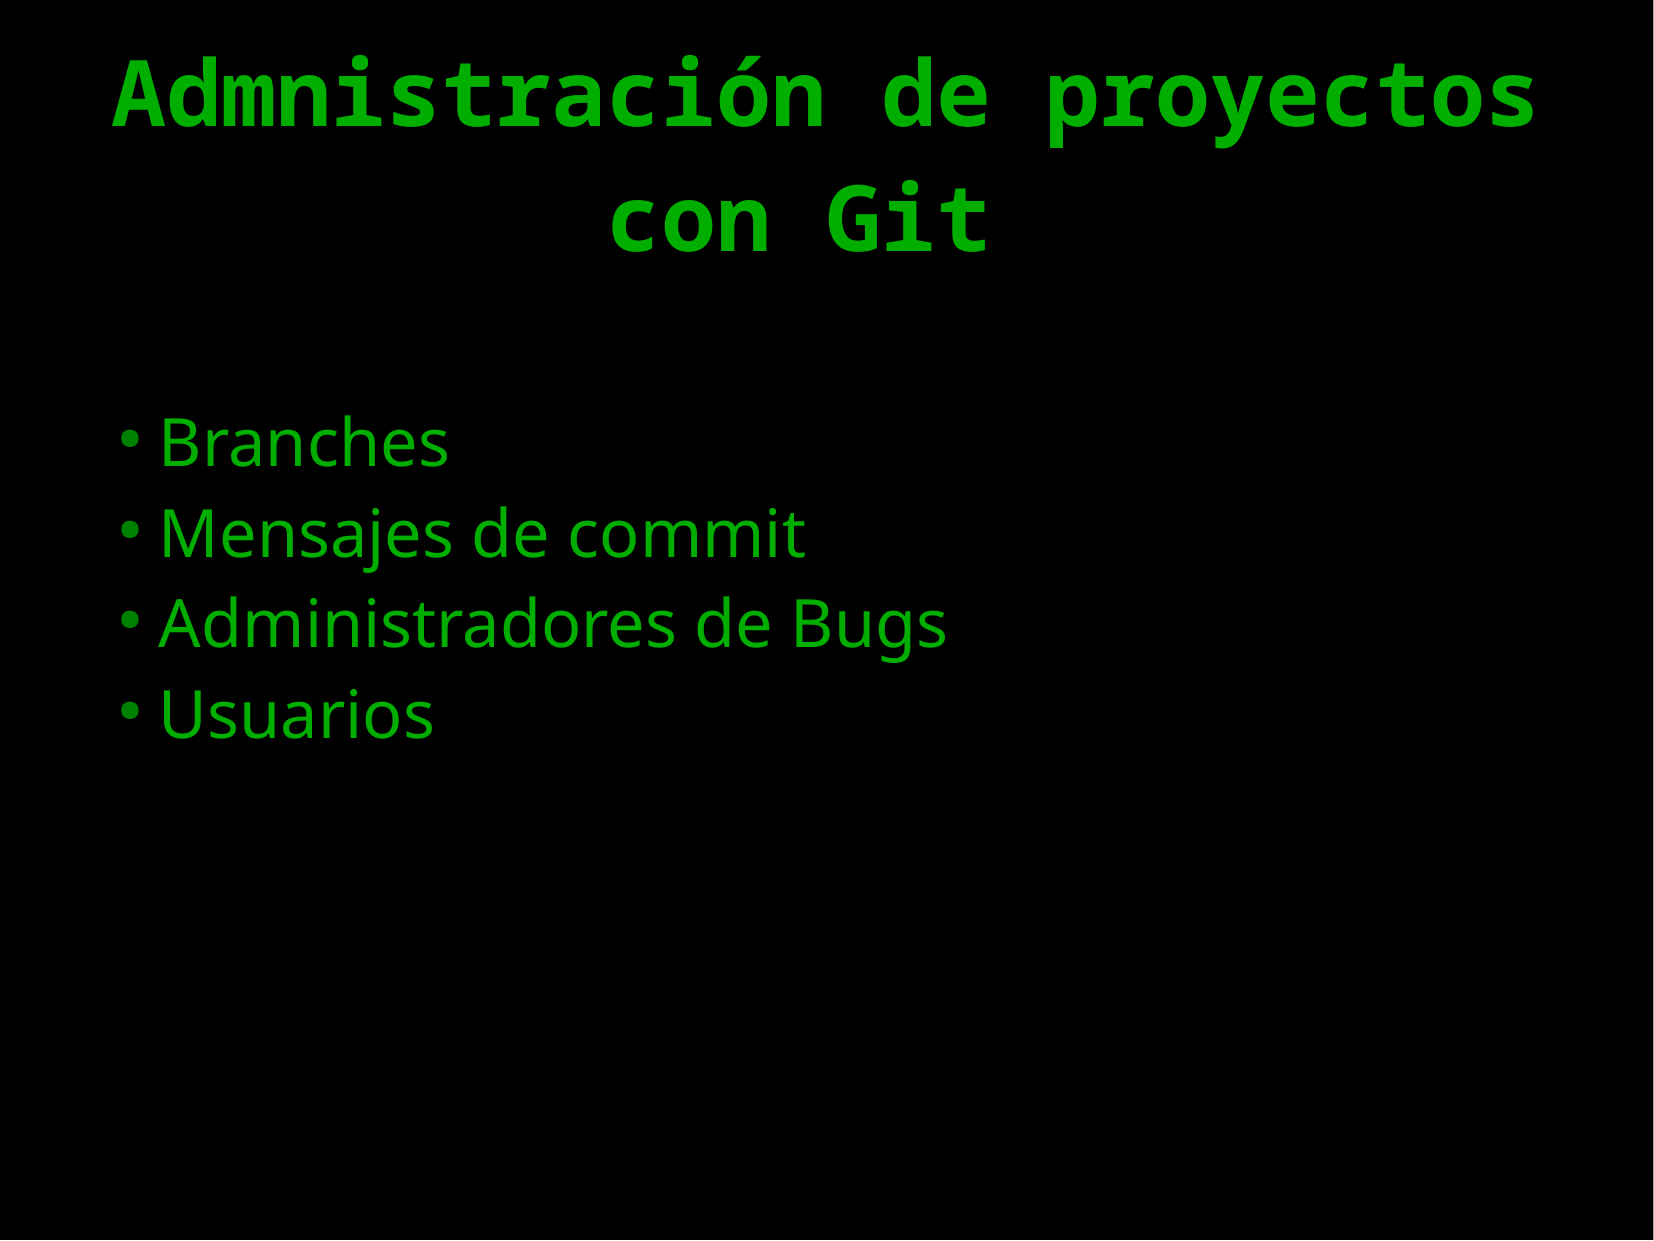

# Admnistración de proyectos con Git
 Branches
 Mensajes de commit
 Administradores de Bugs
 Usuarios